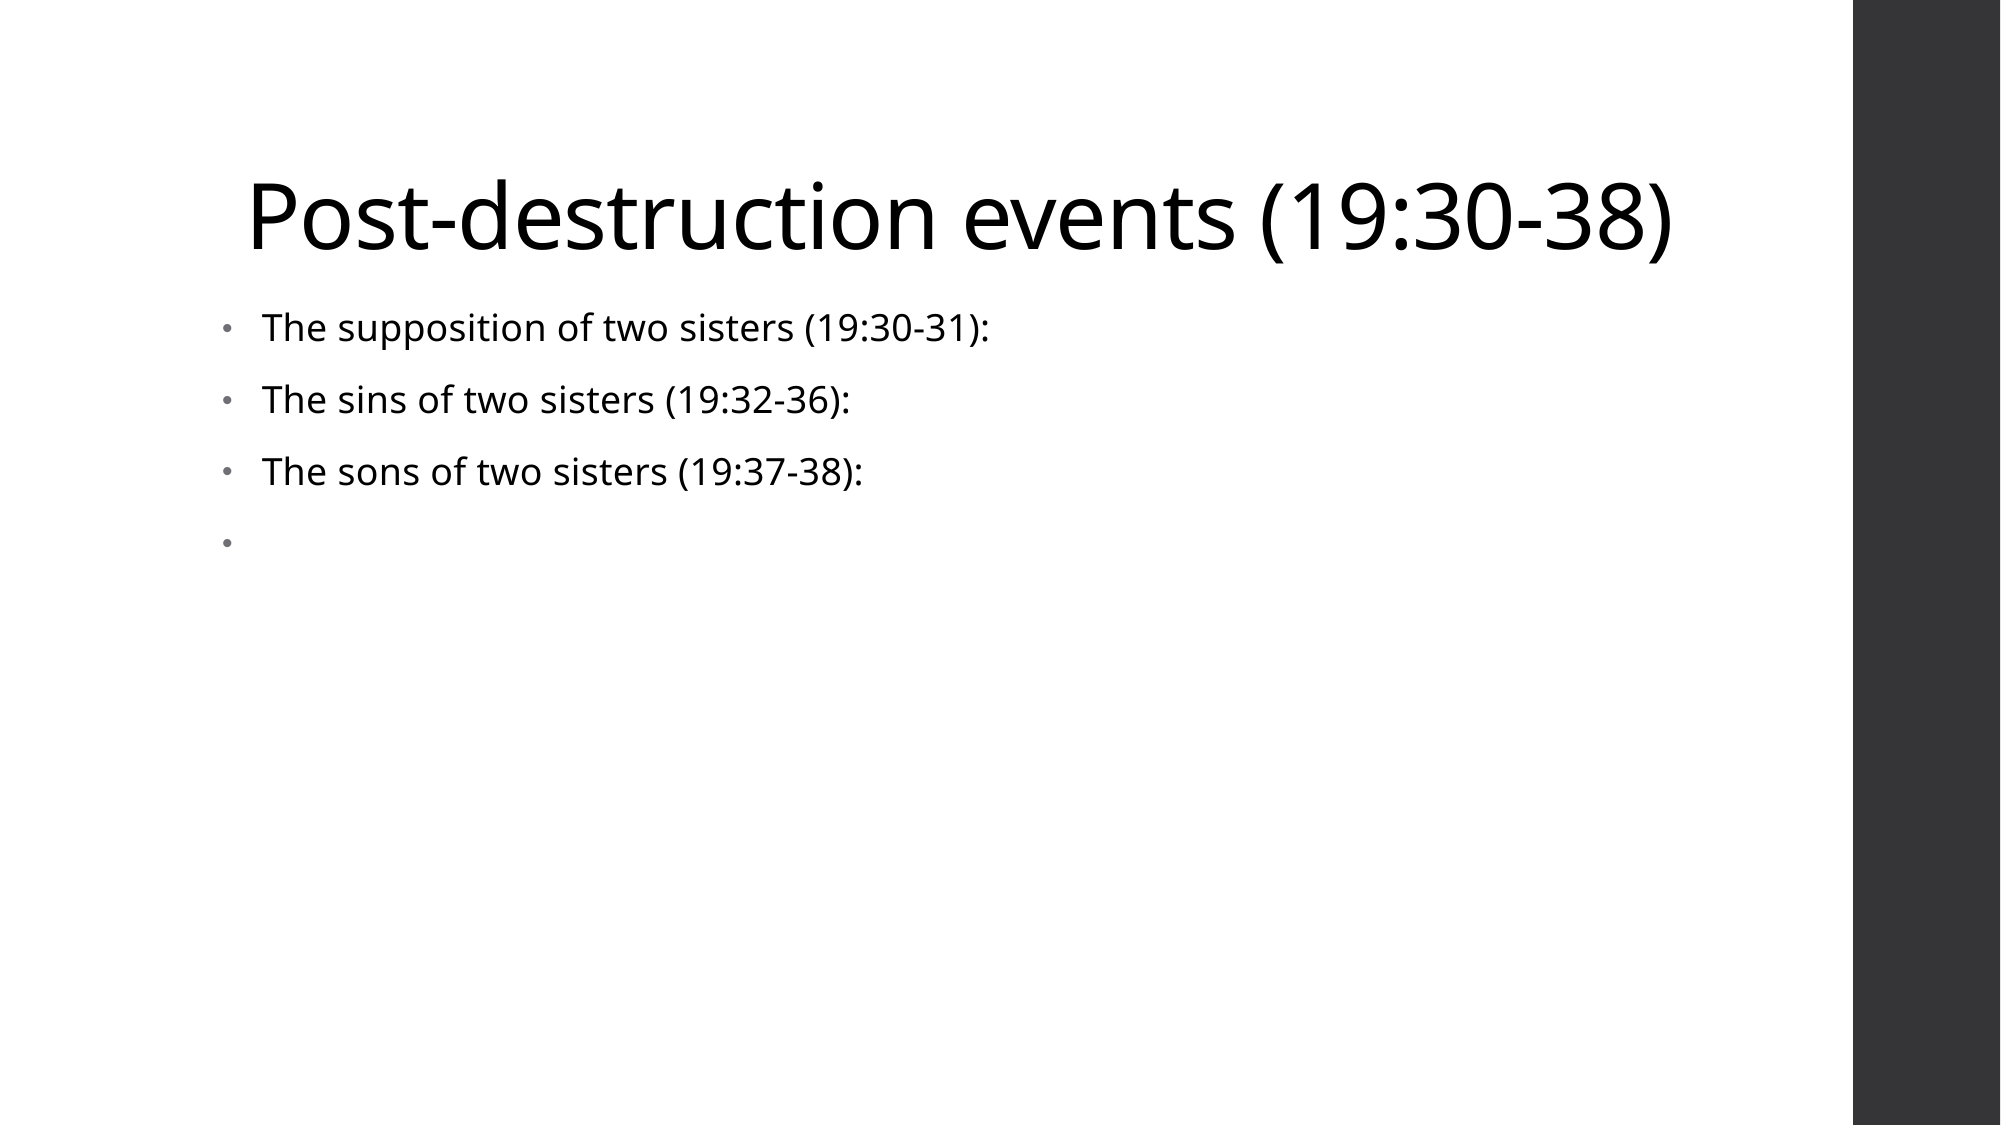

# Post-destruction events (19:30-38)
 The supposition of two sisters (19:30-31):
 The sins of two sisters (19:32-36):
 The sons of two sisters (19:37-38):